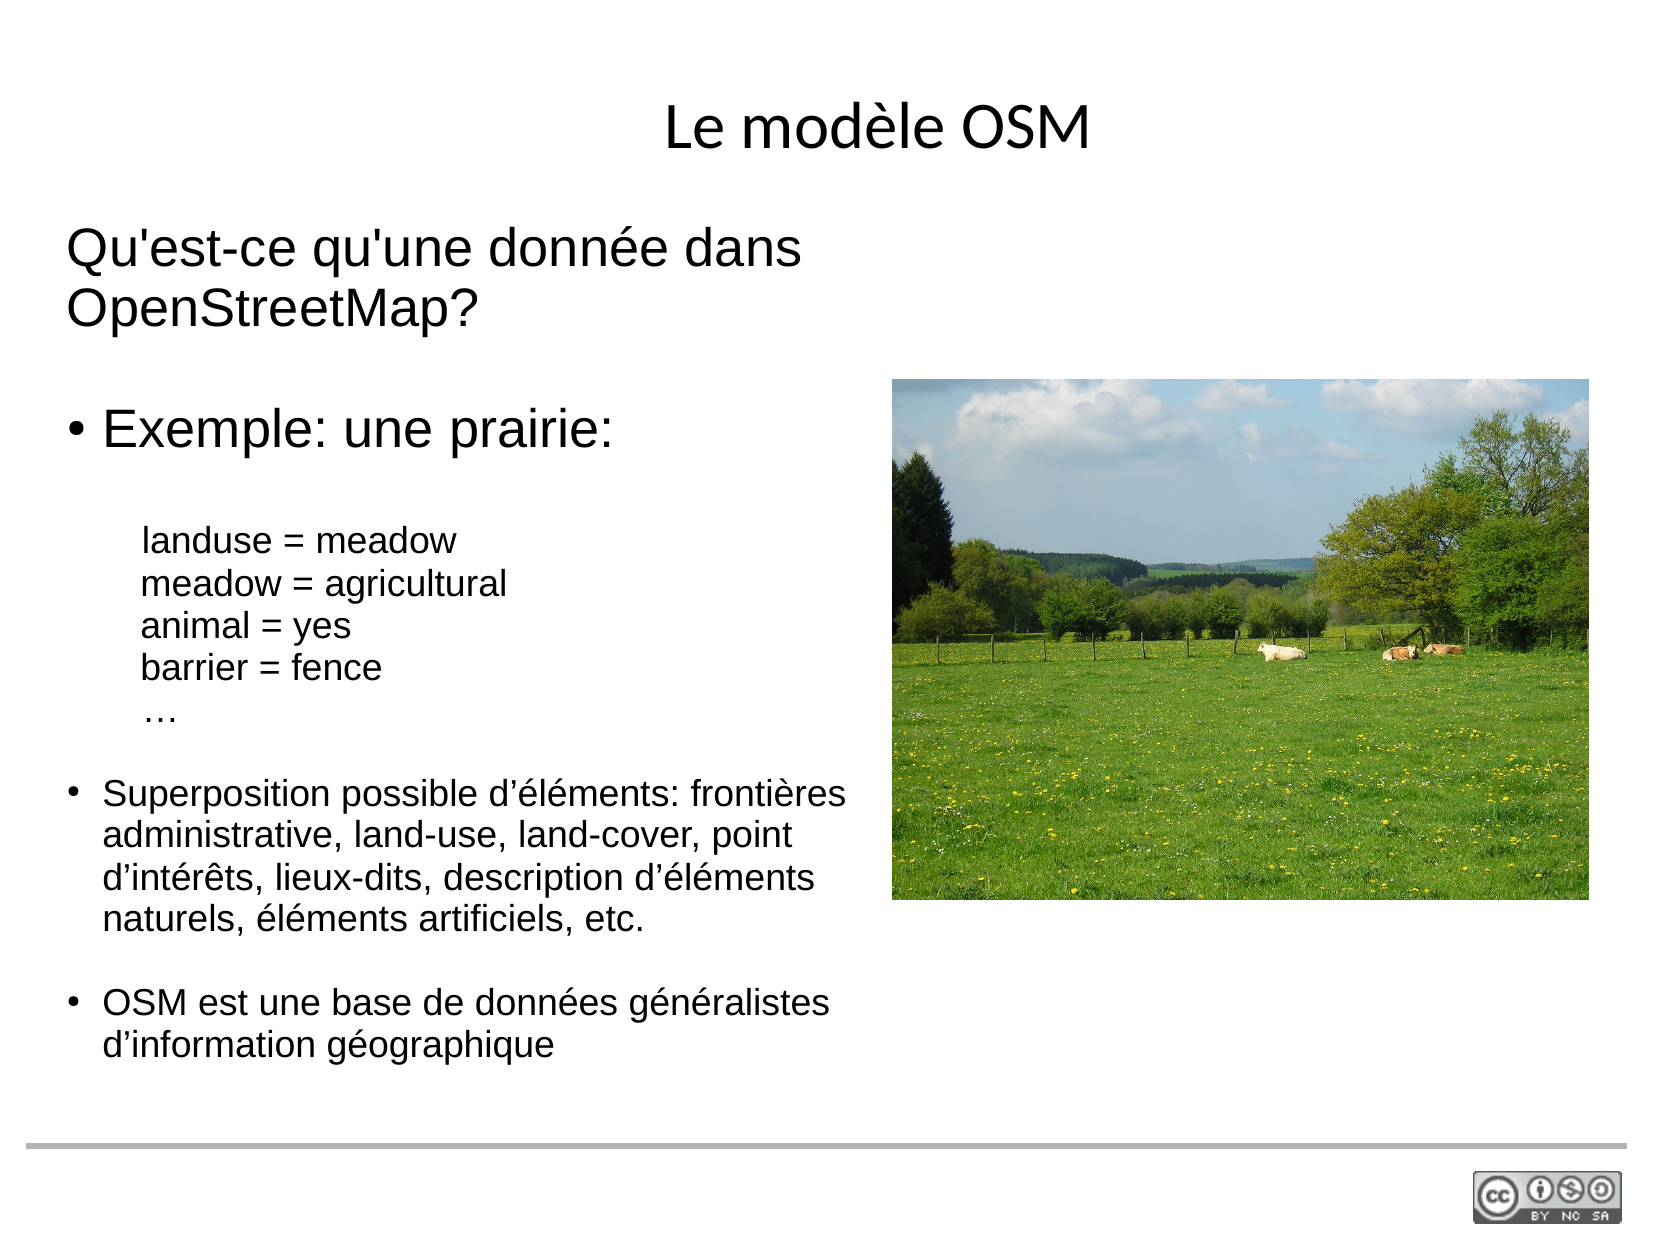

# Le modèle OSM
Qu'est-ce qu'une donnée dans OpenStreetMap?
Exemple: une prairie:
	landuse = meadow
 meadow = agricultural
 animal = yes
 barrier = fence
	…
Superposition possible d’éléments: frontières administrative, land-use, land-cover, point d’intérêts, lieux-dits, description d’éléments naturels, éléments artificiels, etc.
OSM est une base de données généralistes d’information géographique